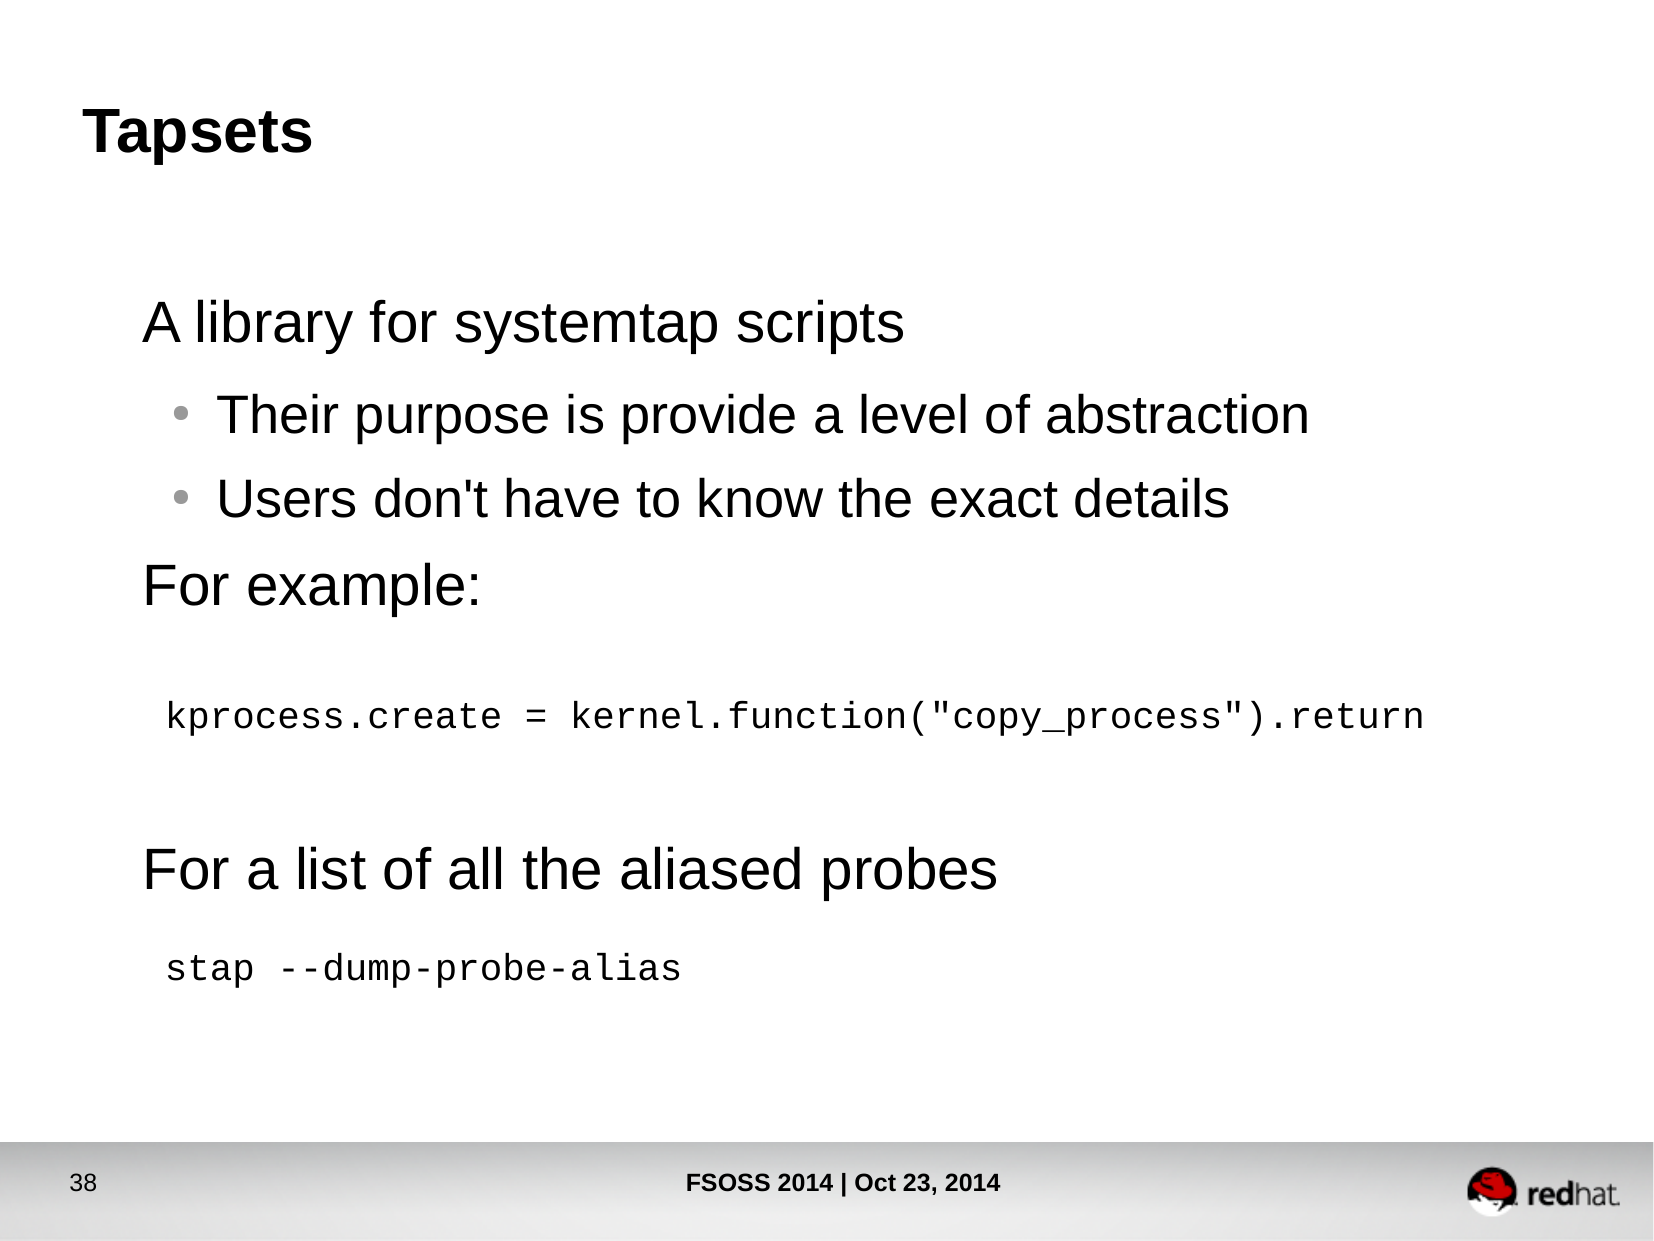

# Tapsets
A library for systemtap scripts
Their purpose is provide a level of abstraction
Users don't have to know the exact details
For example:
For a list of all the aliased probes
kprocess.create = kernel.function("copy_process").return
stap --dump-probe-alias